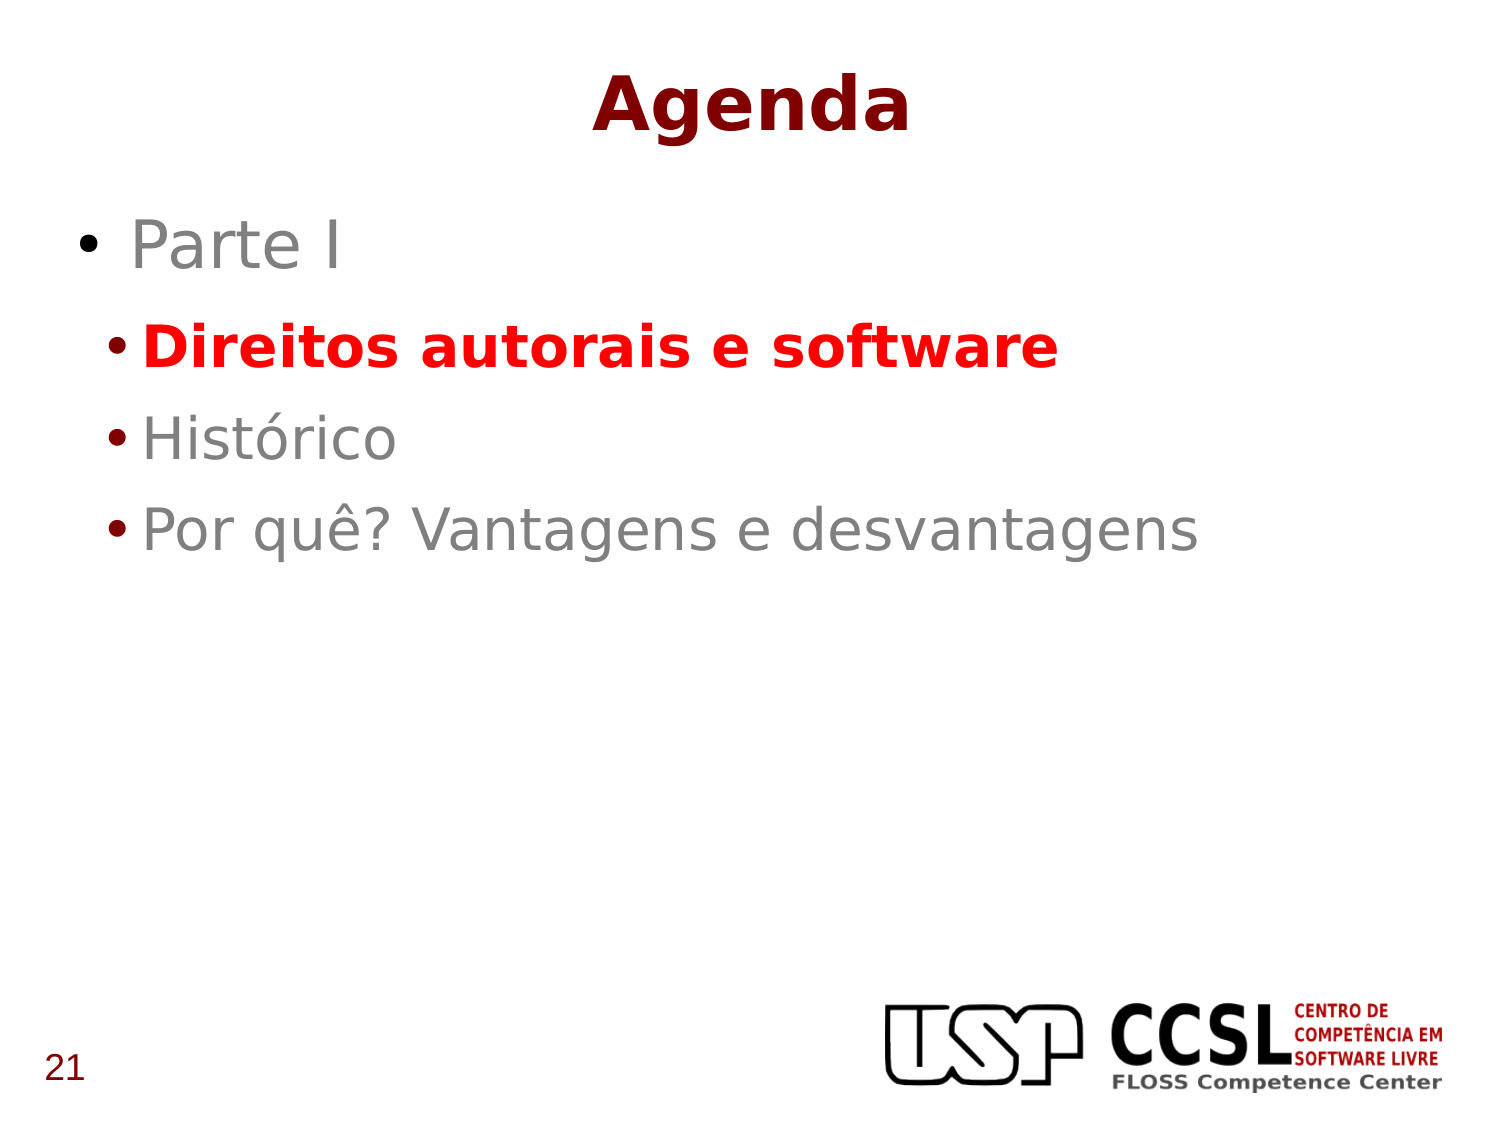

# Agenda
Parte I
Direitos autorais e software
Histórico
Por quê? Vantagens e desvantagens